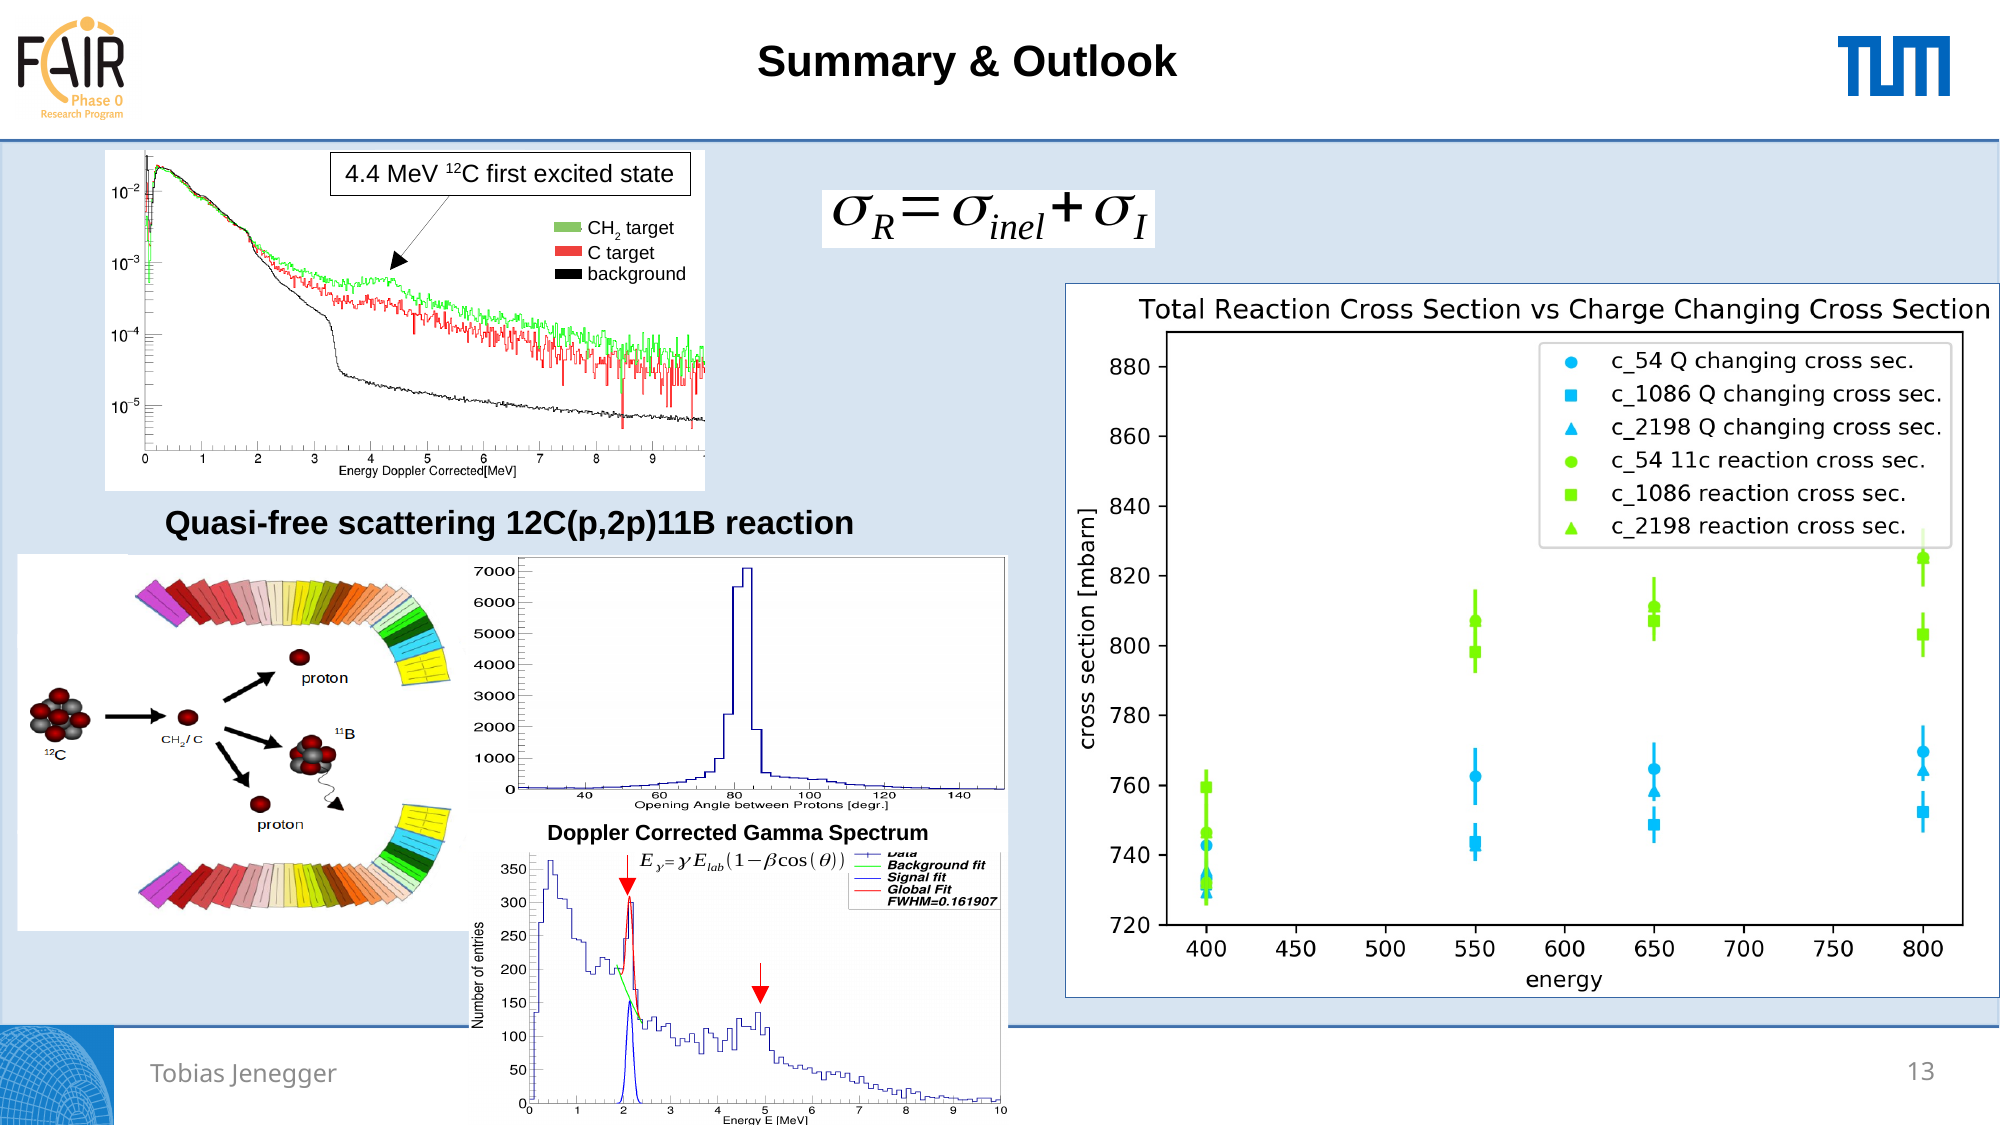

Summary & Outlook
4.4 MeV 12C first excited state
- CH2 target
- C target
- background
Quasi-free scattering 12C(p,2p)11B reaction
Doppler Corrected Gamma Spectrum
13